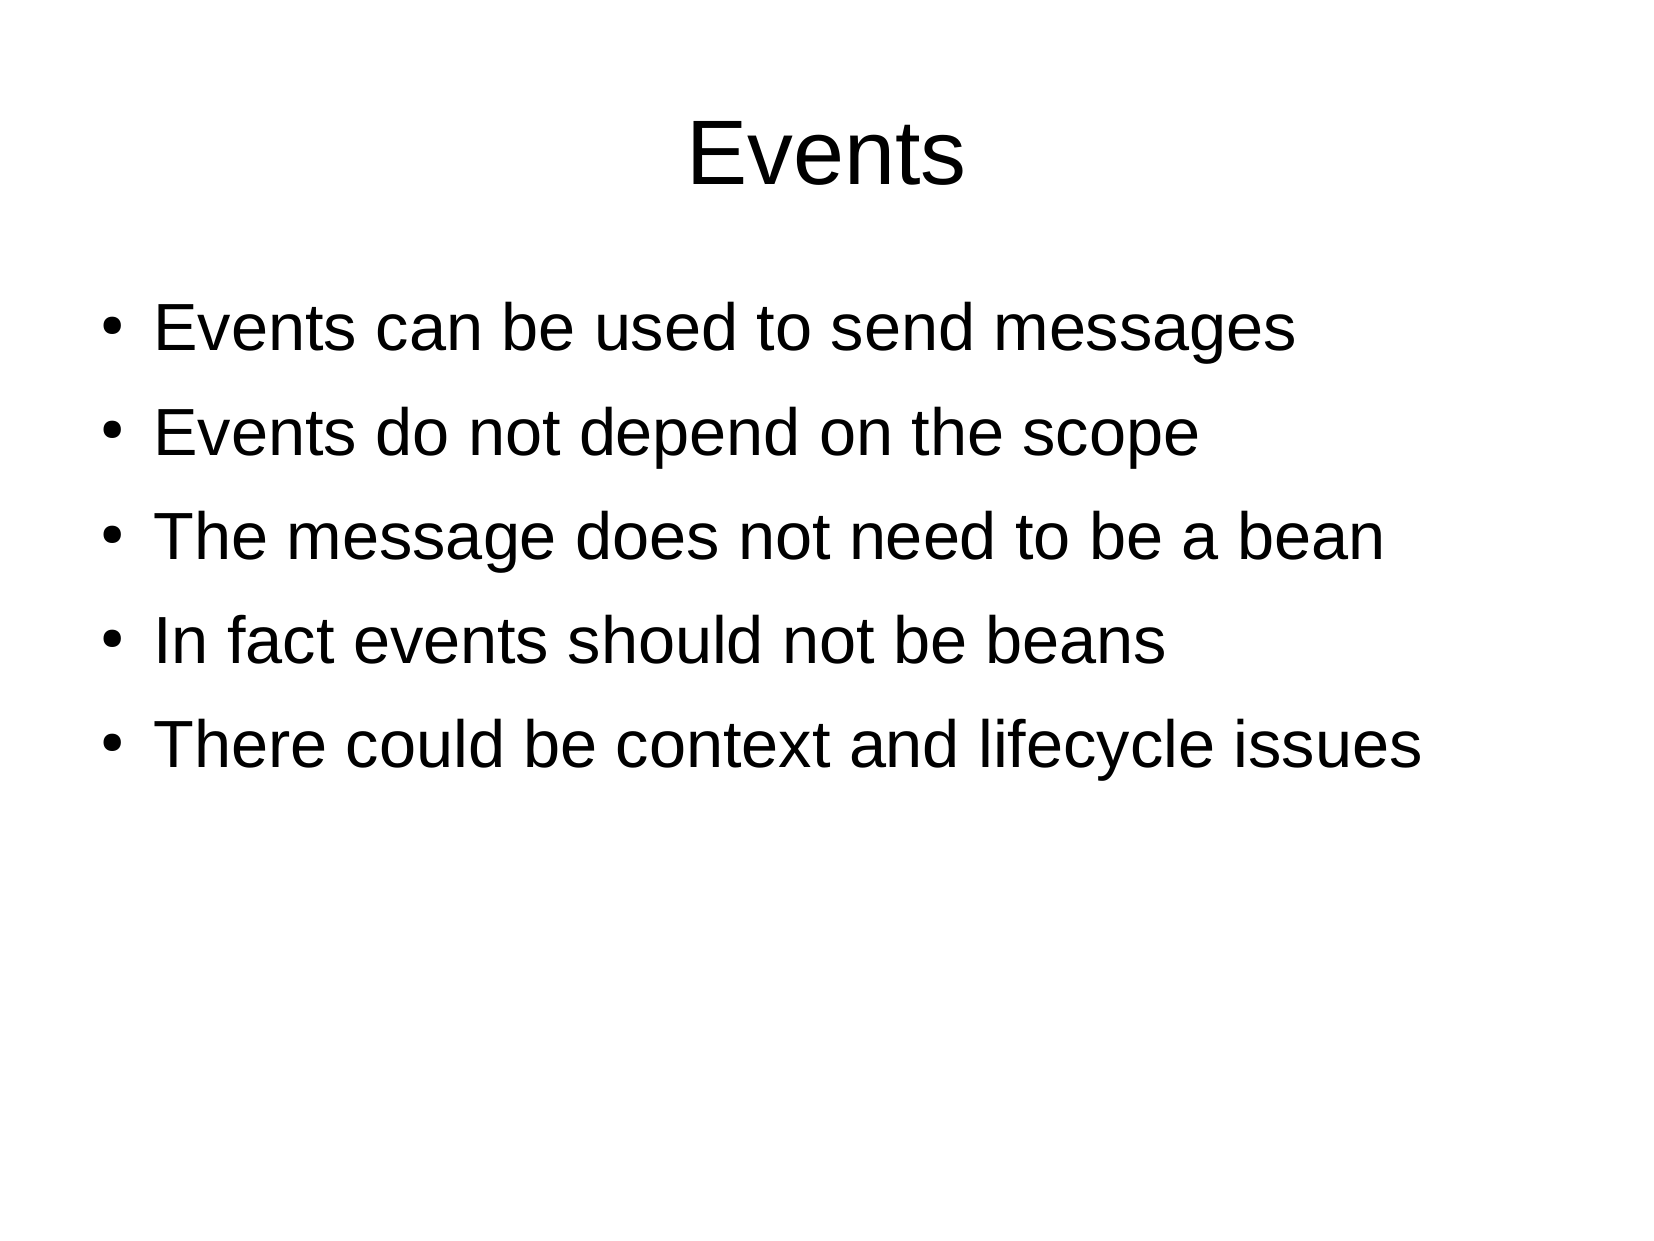

# Events
Events can be used to send messages
Events do not depend on the scope
The message does not need to be a bean
In fact events should not be beans
There could be context and lifecycle issues